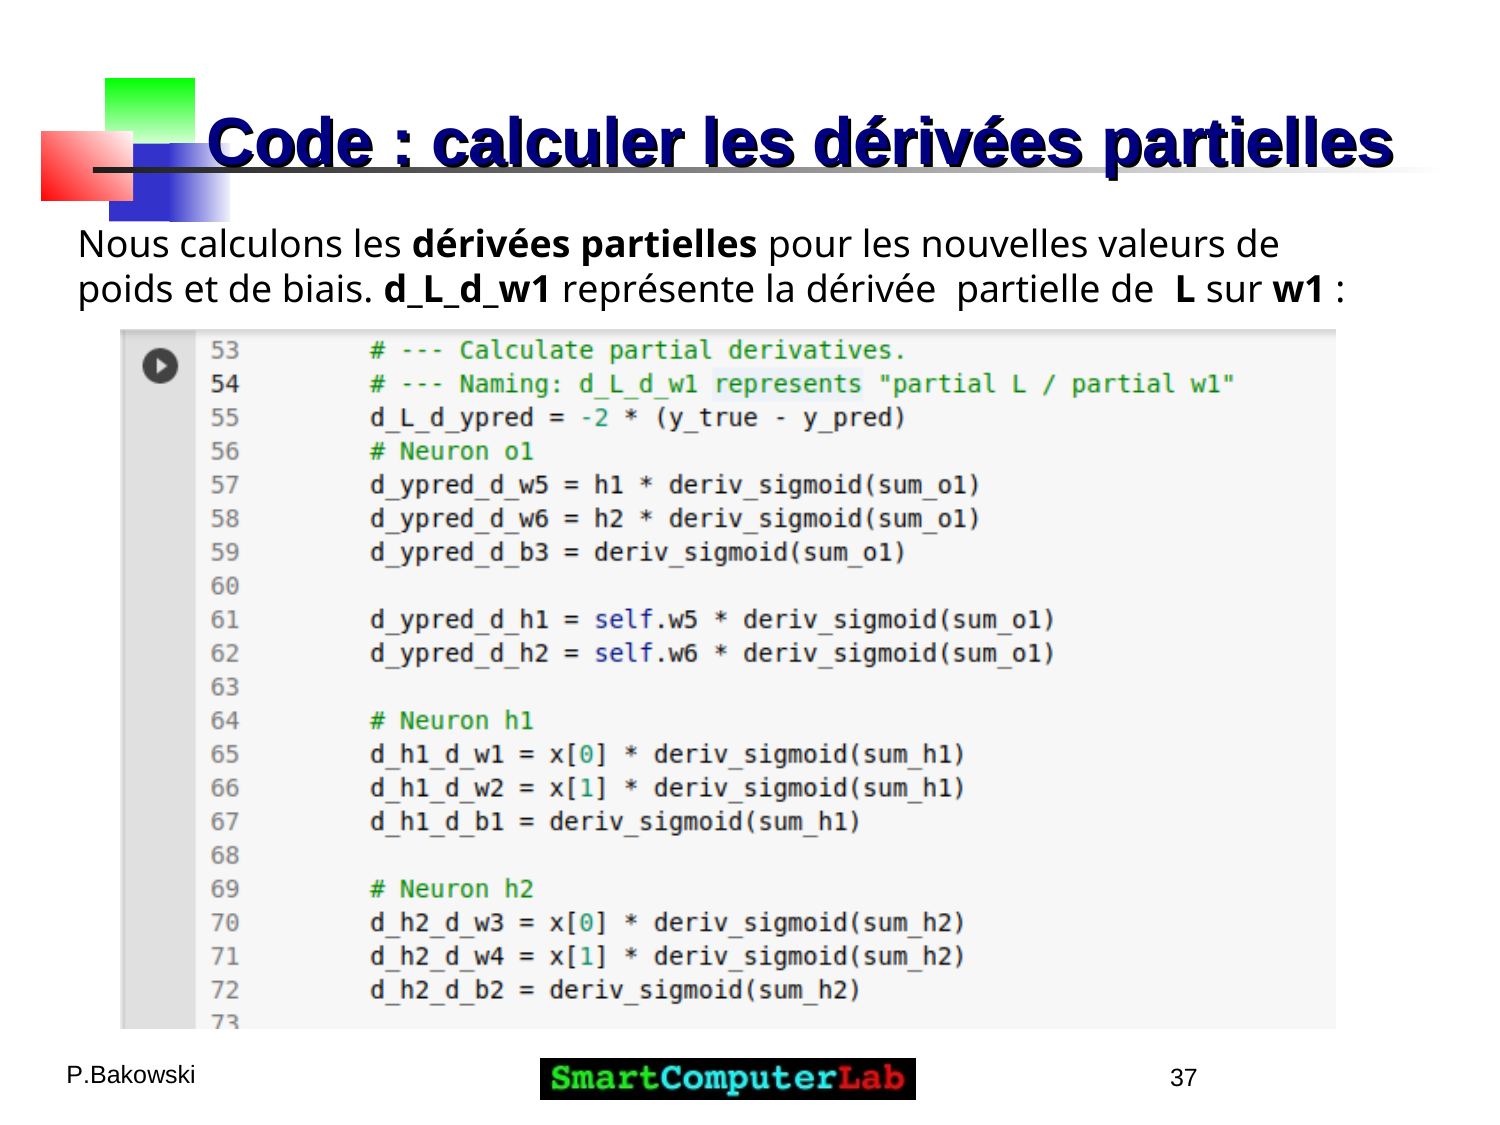

# Code : calculer les dérivées partielles
Nous calculons les dérivées partielles pour les nouvelles valeurs de poids et de biais. d_L_d_w1 représente la dérivée  partielle de L sur w1 :
37